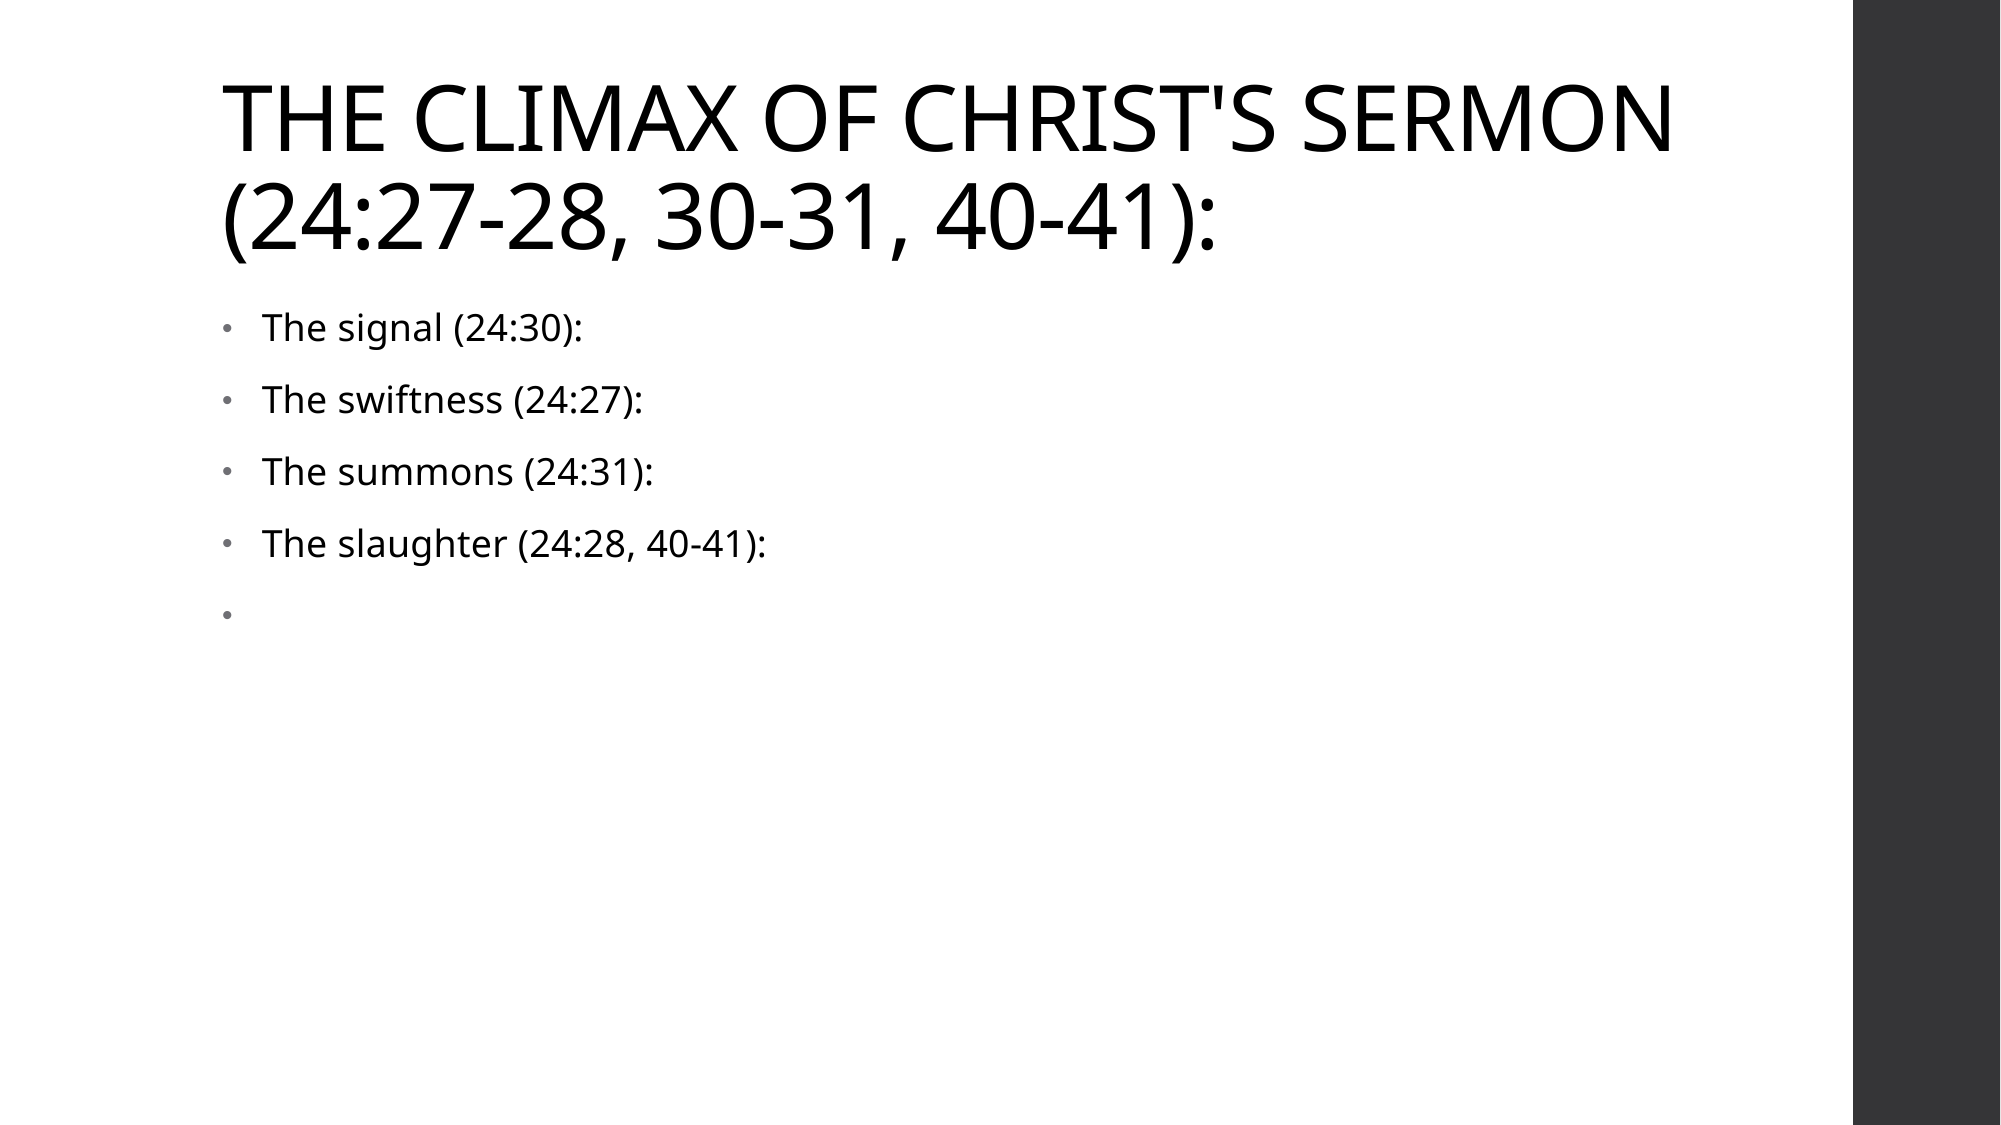

# THE CLIMAX OF CHRIST'S SERMON (24:27-28, 30-31, 40-41):
 The signal (24:30):
 The swiftness (24:27):
 The summons (24:31):
 The slaughter (24:28, 40-41):